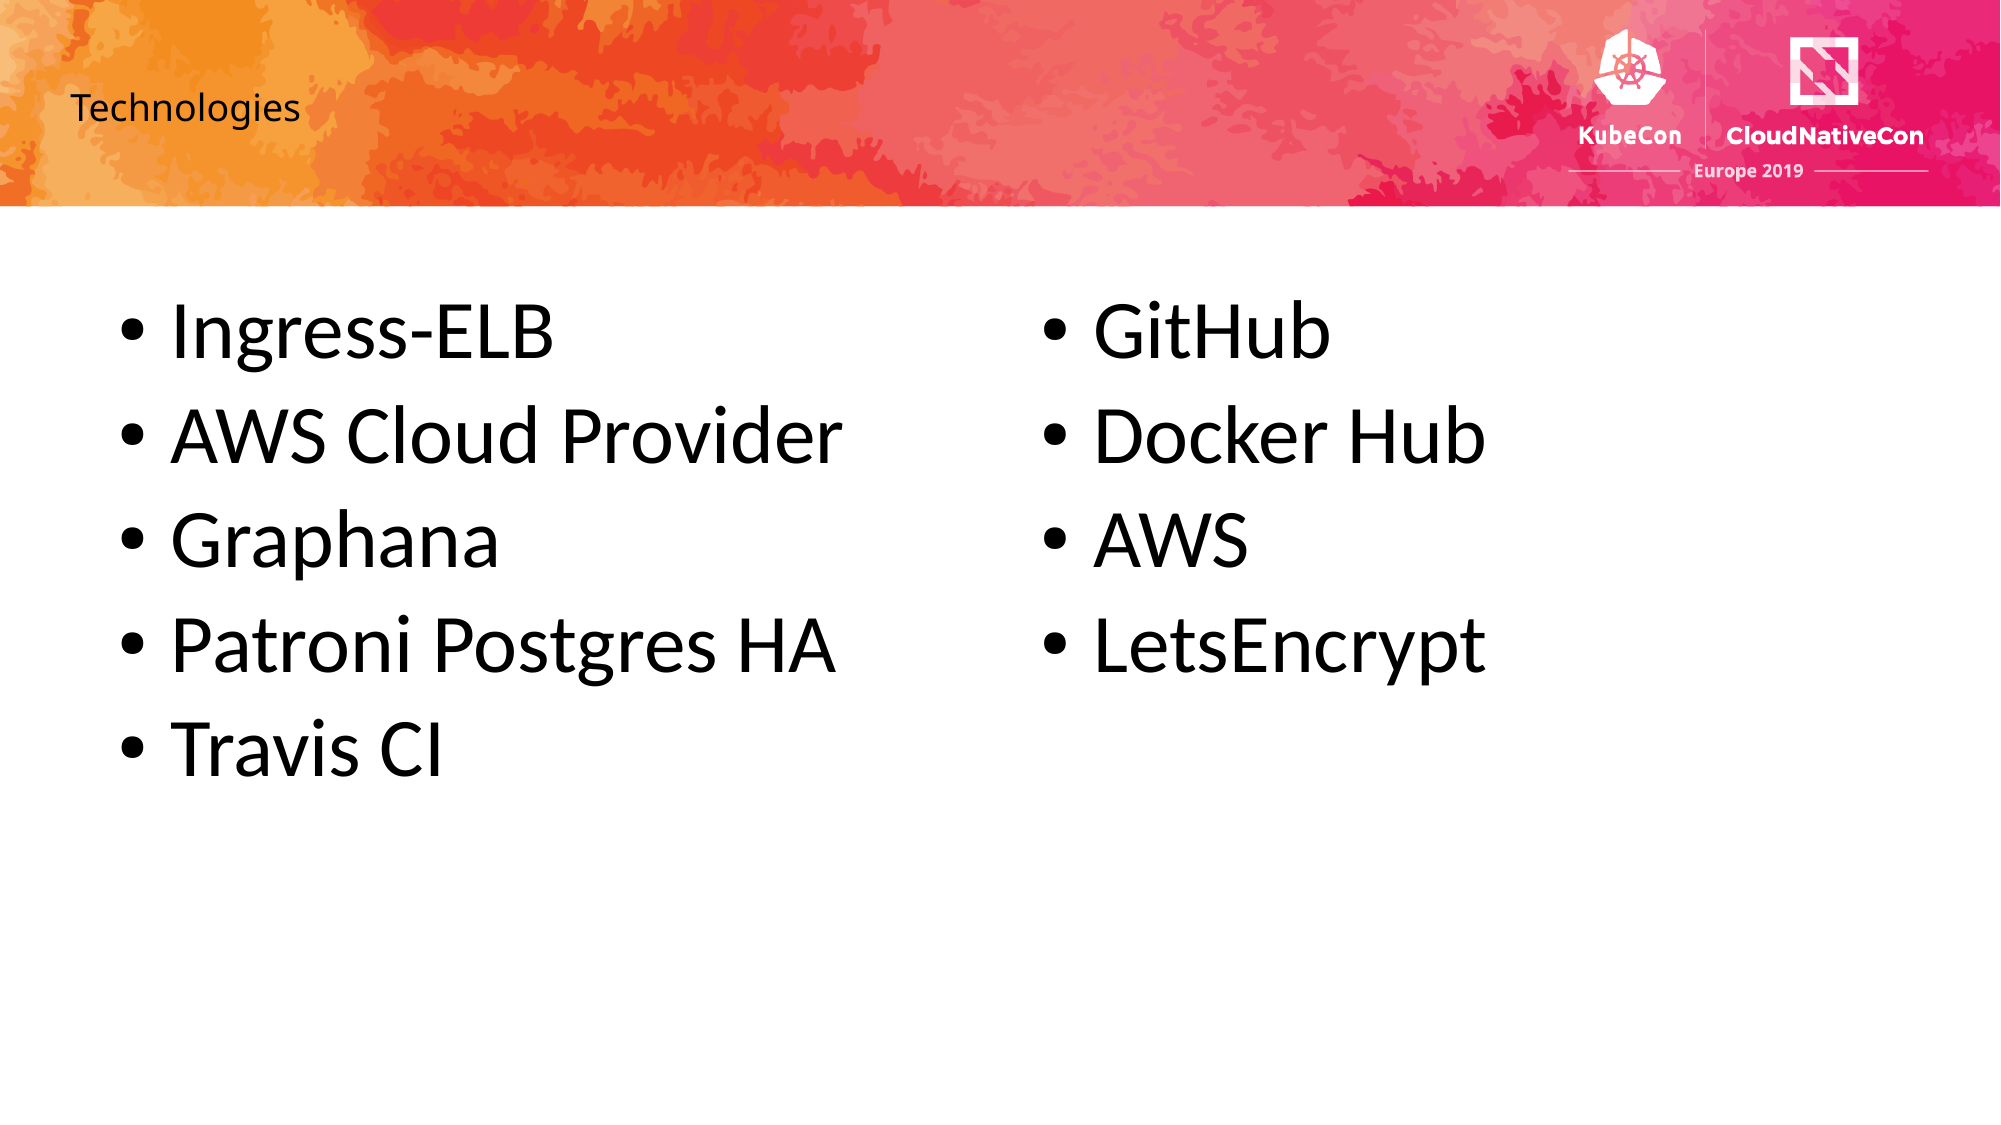

# Technologies
Ingress-ELB
AWS Cloud Provider
Graphana
Patroni Postgres HA
Travis CI
GitHub
Docker Hub
AWS
LetsEncrypt